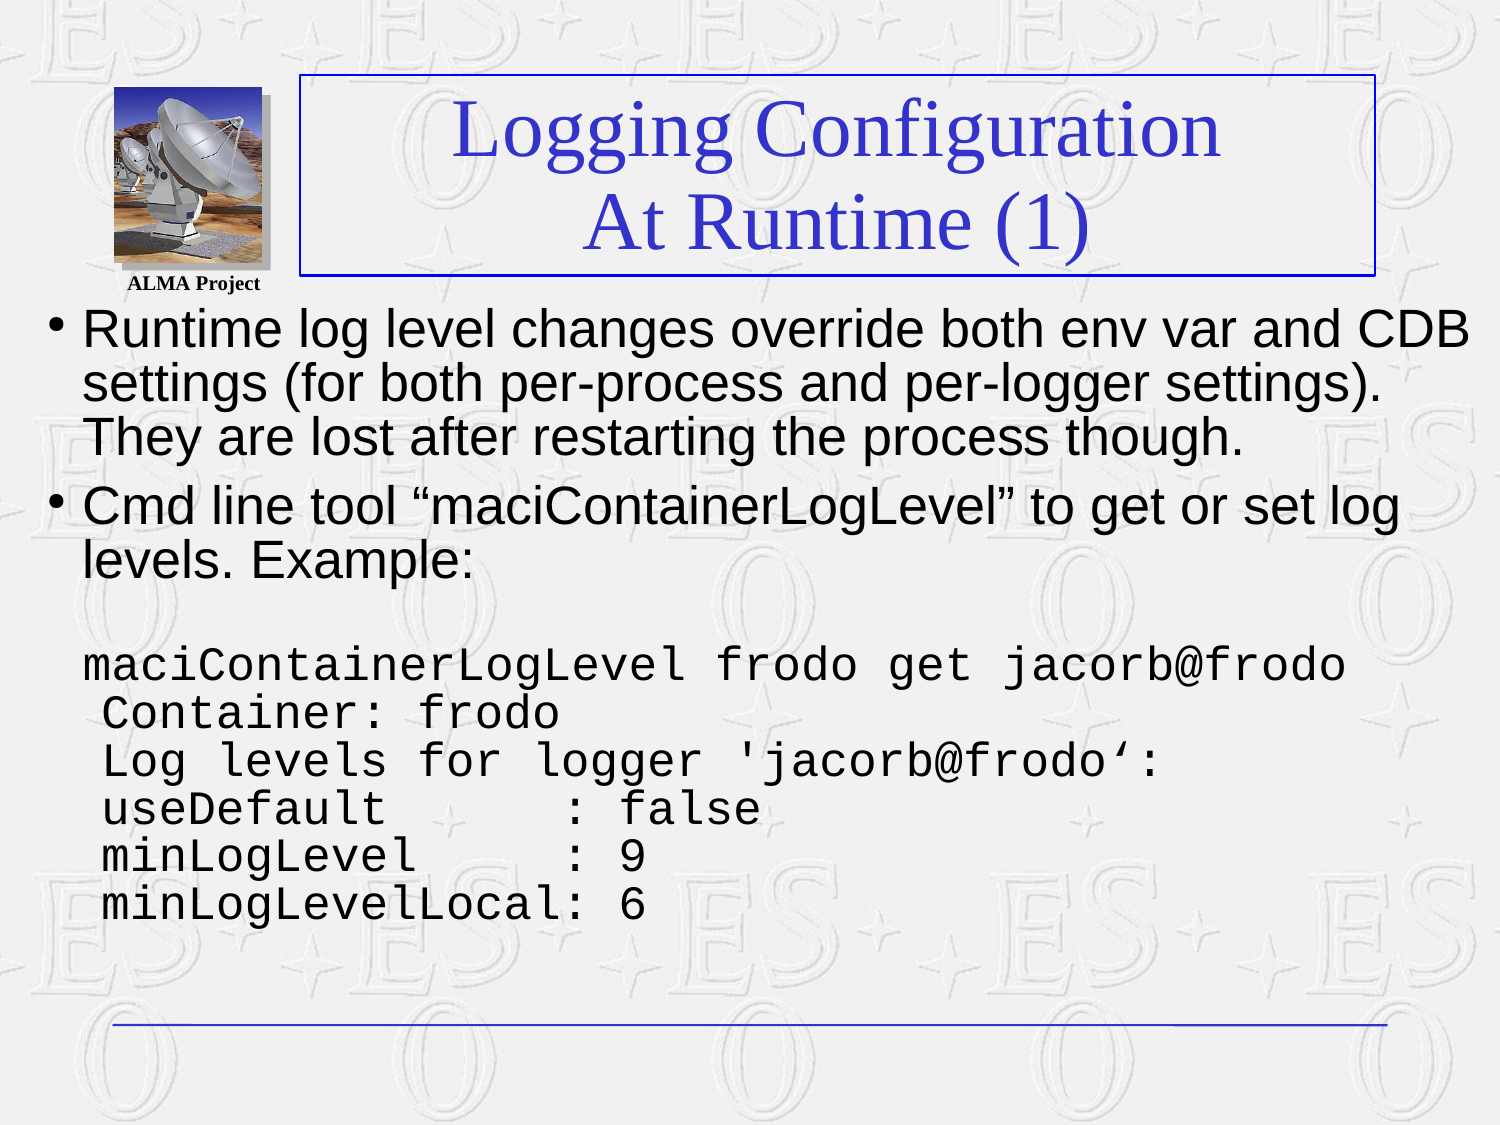

# Logging Configuration At Runtime (1)
Runtime log level changes override both env var and CDB settings (for both per-process and per-logger settings). They are lost after restarting the process though.
Cmd line tool “maciContainerLogLevel” to get or set log levels. Example:
maciContainerLogLevel frodo get jacorb@frodo
		Container: frodo
		Log levels for logger 'jacorb@frodo‘:
		useDefault : false
		minLogLevel : 9
		minLogLevelLocal: 6